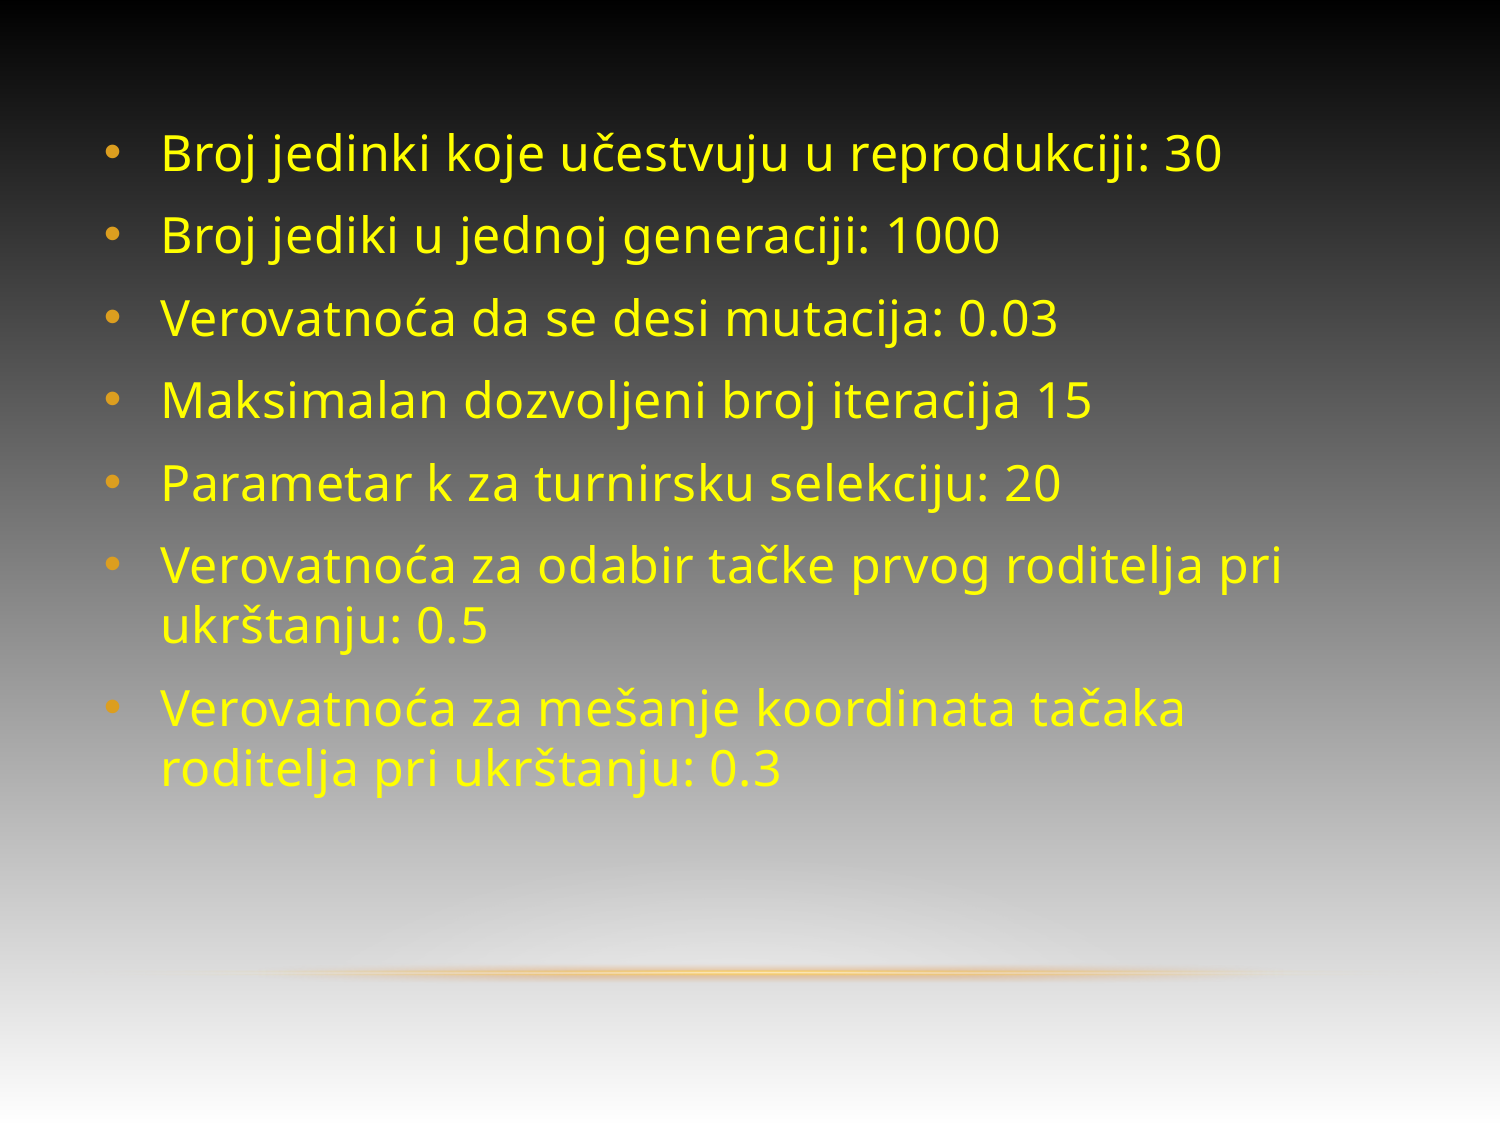

Broj jedinki koje učestvuju u reprodukciji: 30
Broj jediki u jednoj generaciji: 1000
Verovatnoća da se desi mutacija: 0.03
Maksimalan dozvoljeni broj iteracija 15
Parametar k za turnirsku selekciju: 20
Verovatnoća za odabir tačke prvog roditelja pri ukrštanju: 0.5
Verovatnoća za mešanje koordinata tačaka roditelja pri ukrštanju: 0.3